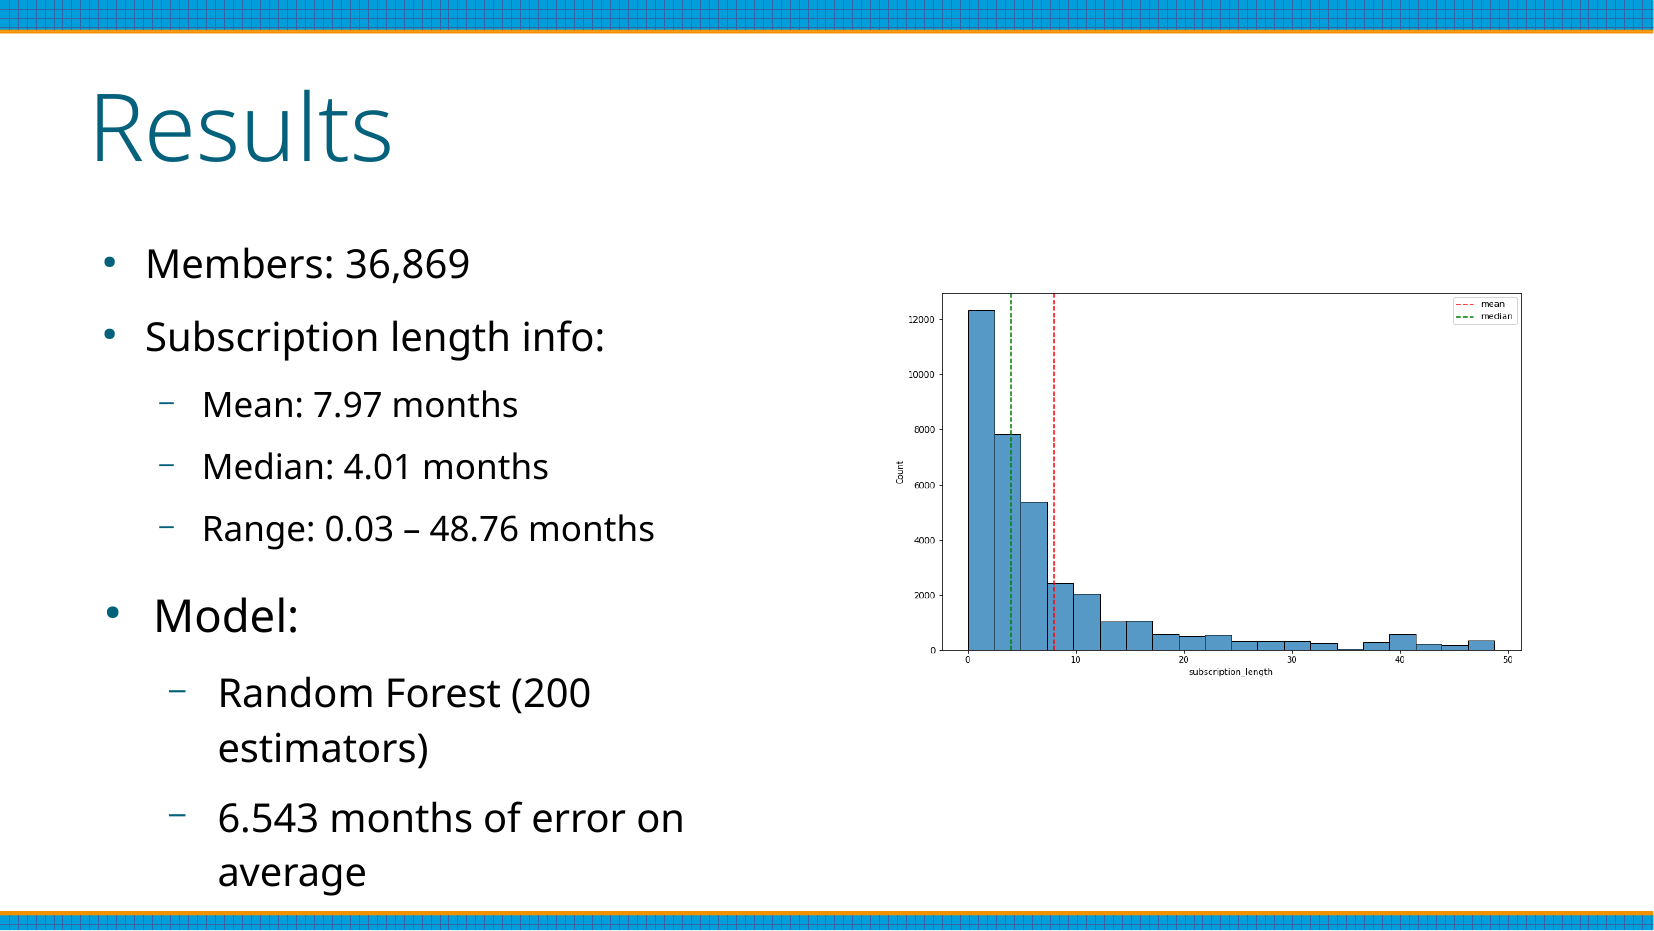

# Results
Members: 36,869
Subscription length info:
Mean: 7.97 months
Median: 4.01 months
Range: 0.03 – 48.76 months
Model:
Random Forest (200 estimators)
6.543 months of error on average